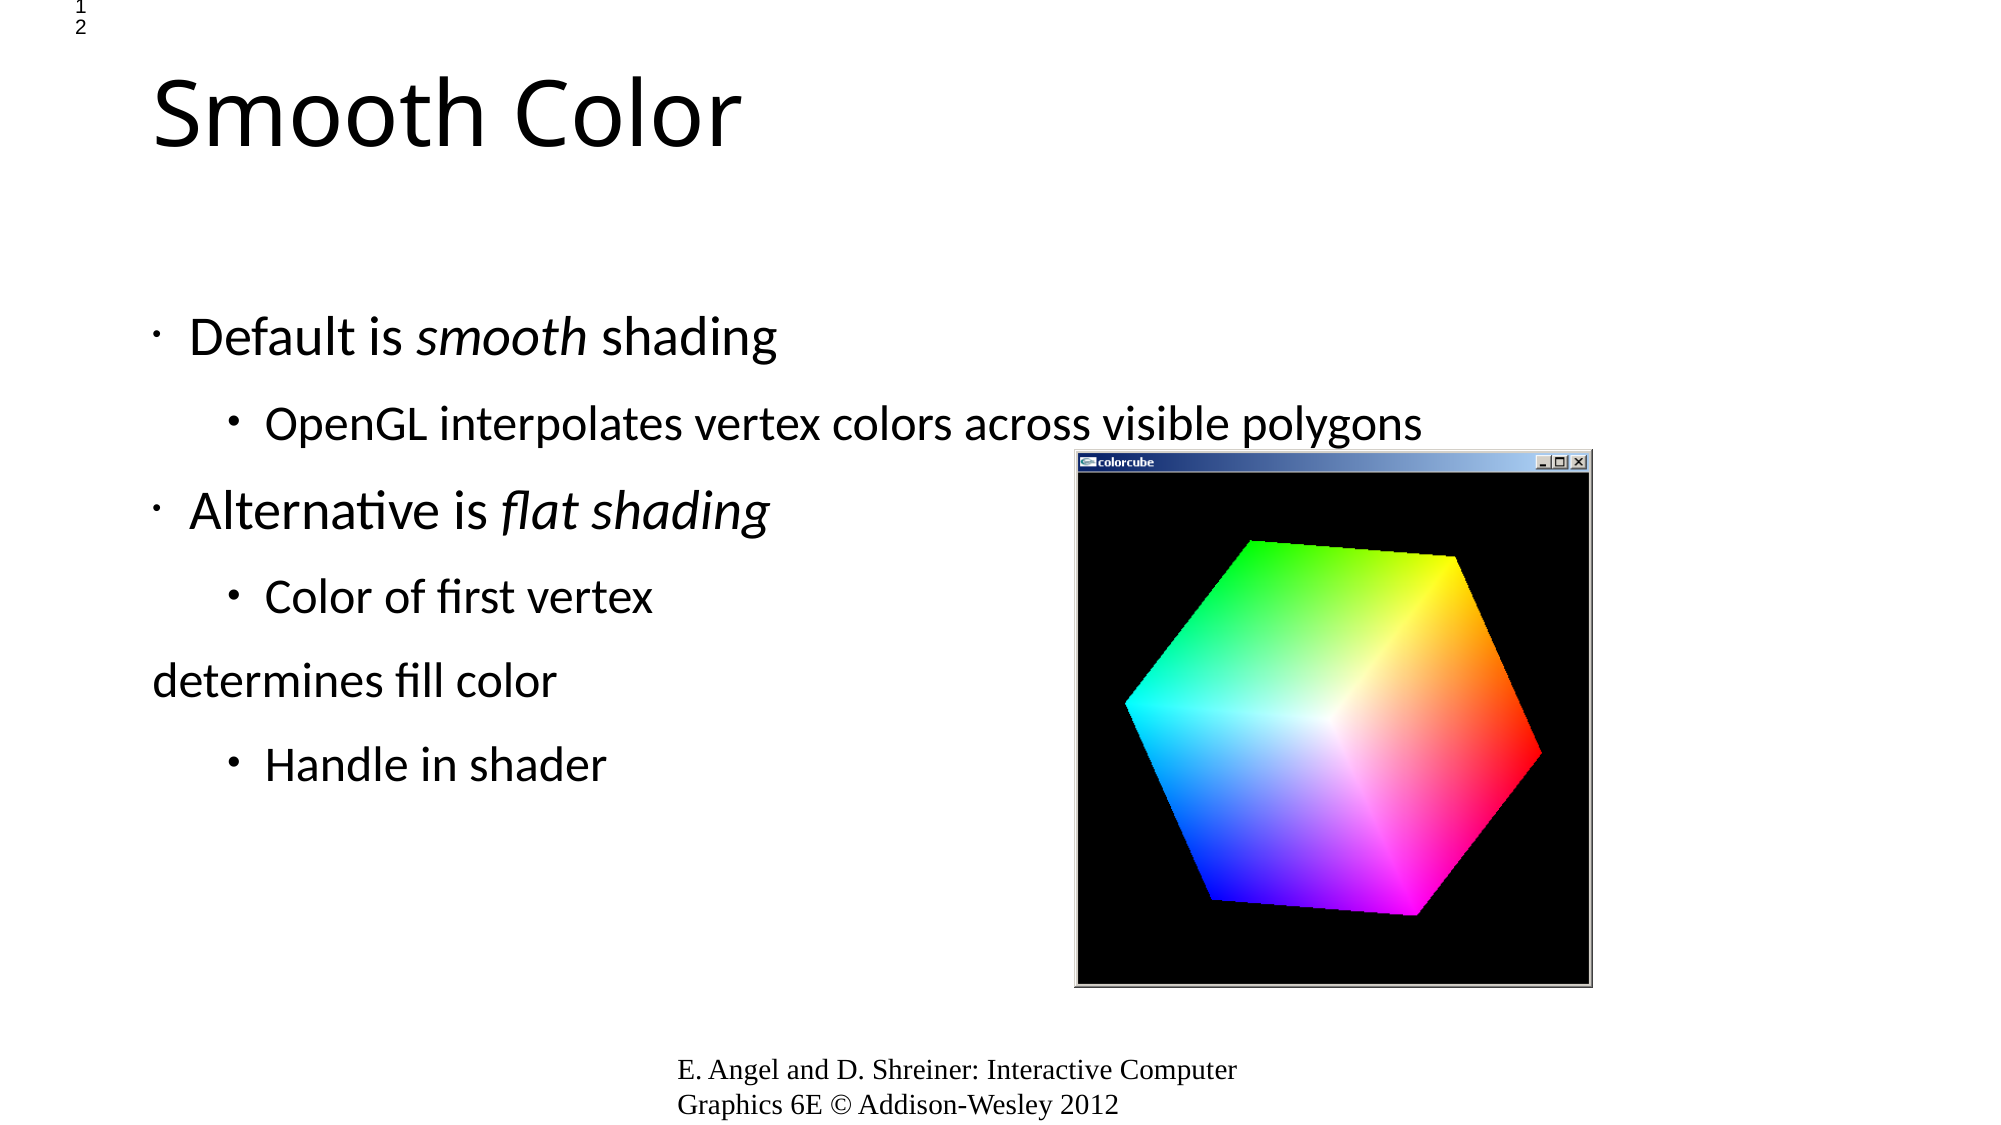

# Smooth Color
Default is smooth shading
OpenGL interpolates vertex colors across visible polygons
Alternative is flat shading
Color of first vertex
determines fill color
Handle in shader
E. Angel and D. Shreiner: Interactive Computer Graphics 6E © Addison-Wesley 2012